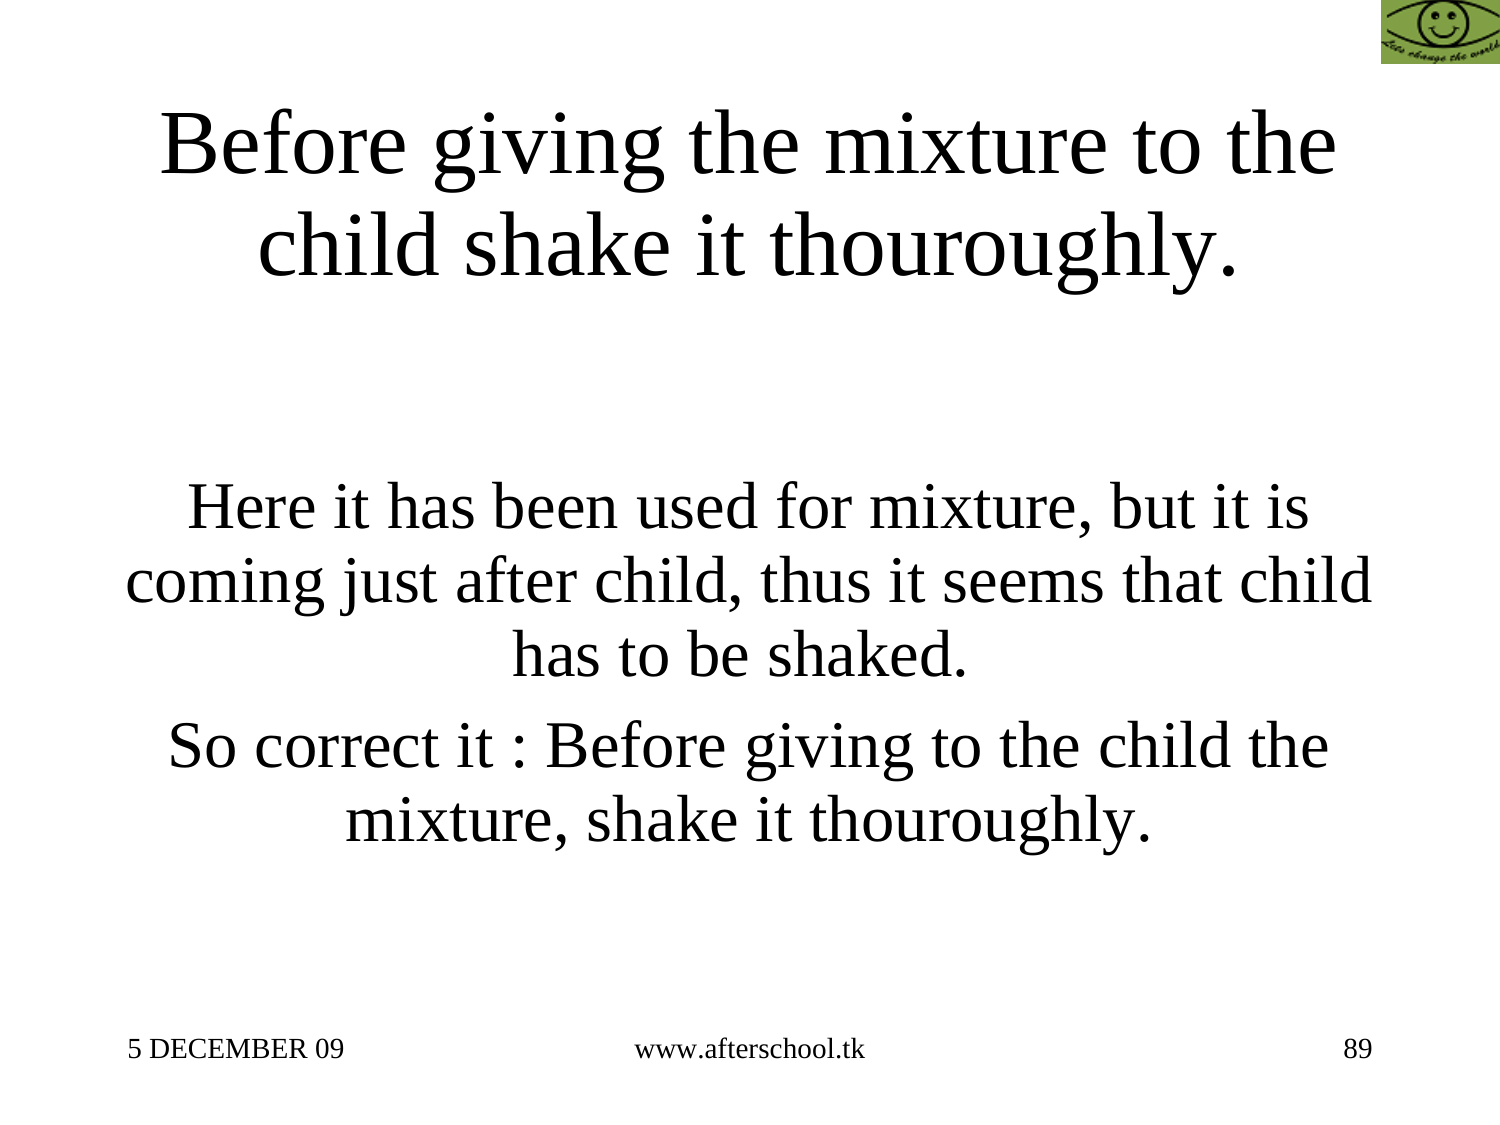

# Before giving the mixture to the child shake it thouroughly.
Here it has been used for mixture, but it is coming just after child, thus it seems that child has to be shaked.
So correct it : Before giving to the child the mixture, shake it thouroughly.
MFI Seminar Jain PG College
AFTERSCHOOOL centre for social entrepreneurship
89